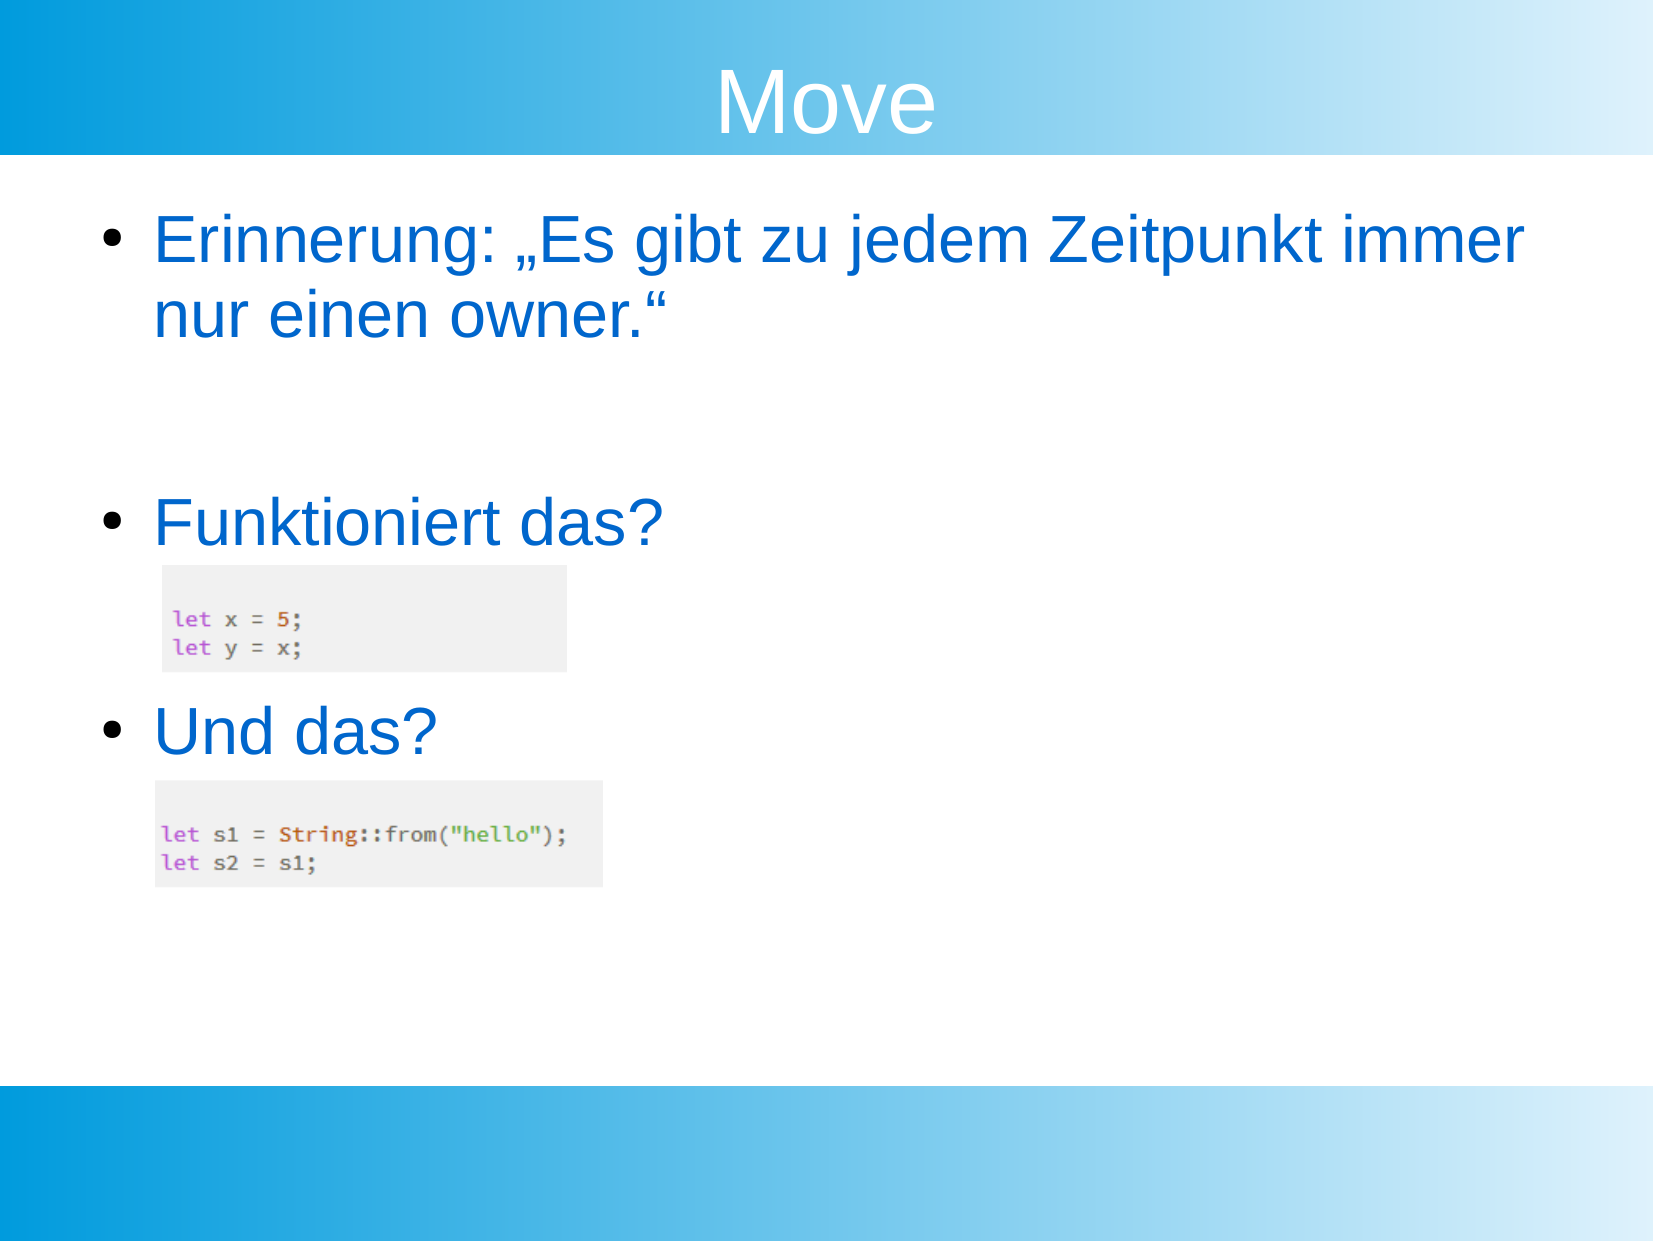

# Move
Erinnerung: „Es gibt zu jedem Zeitpunkt immer nur einen owner.“
Funktioniert das?
Und das?